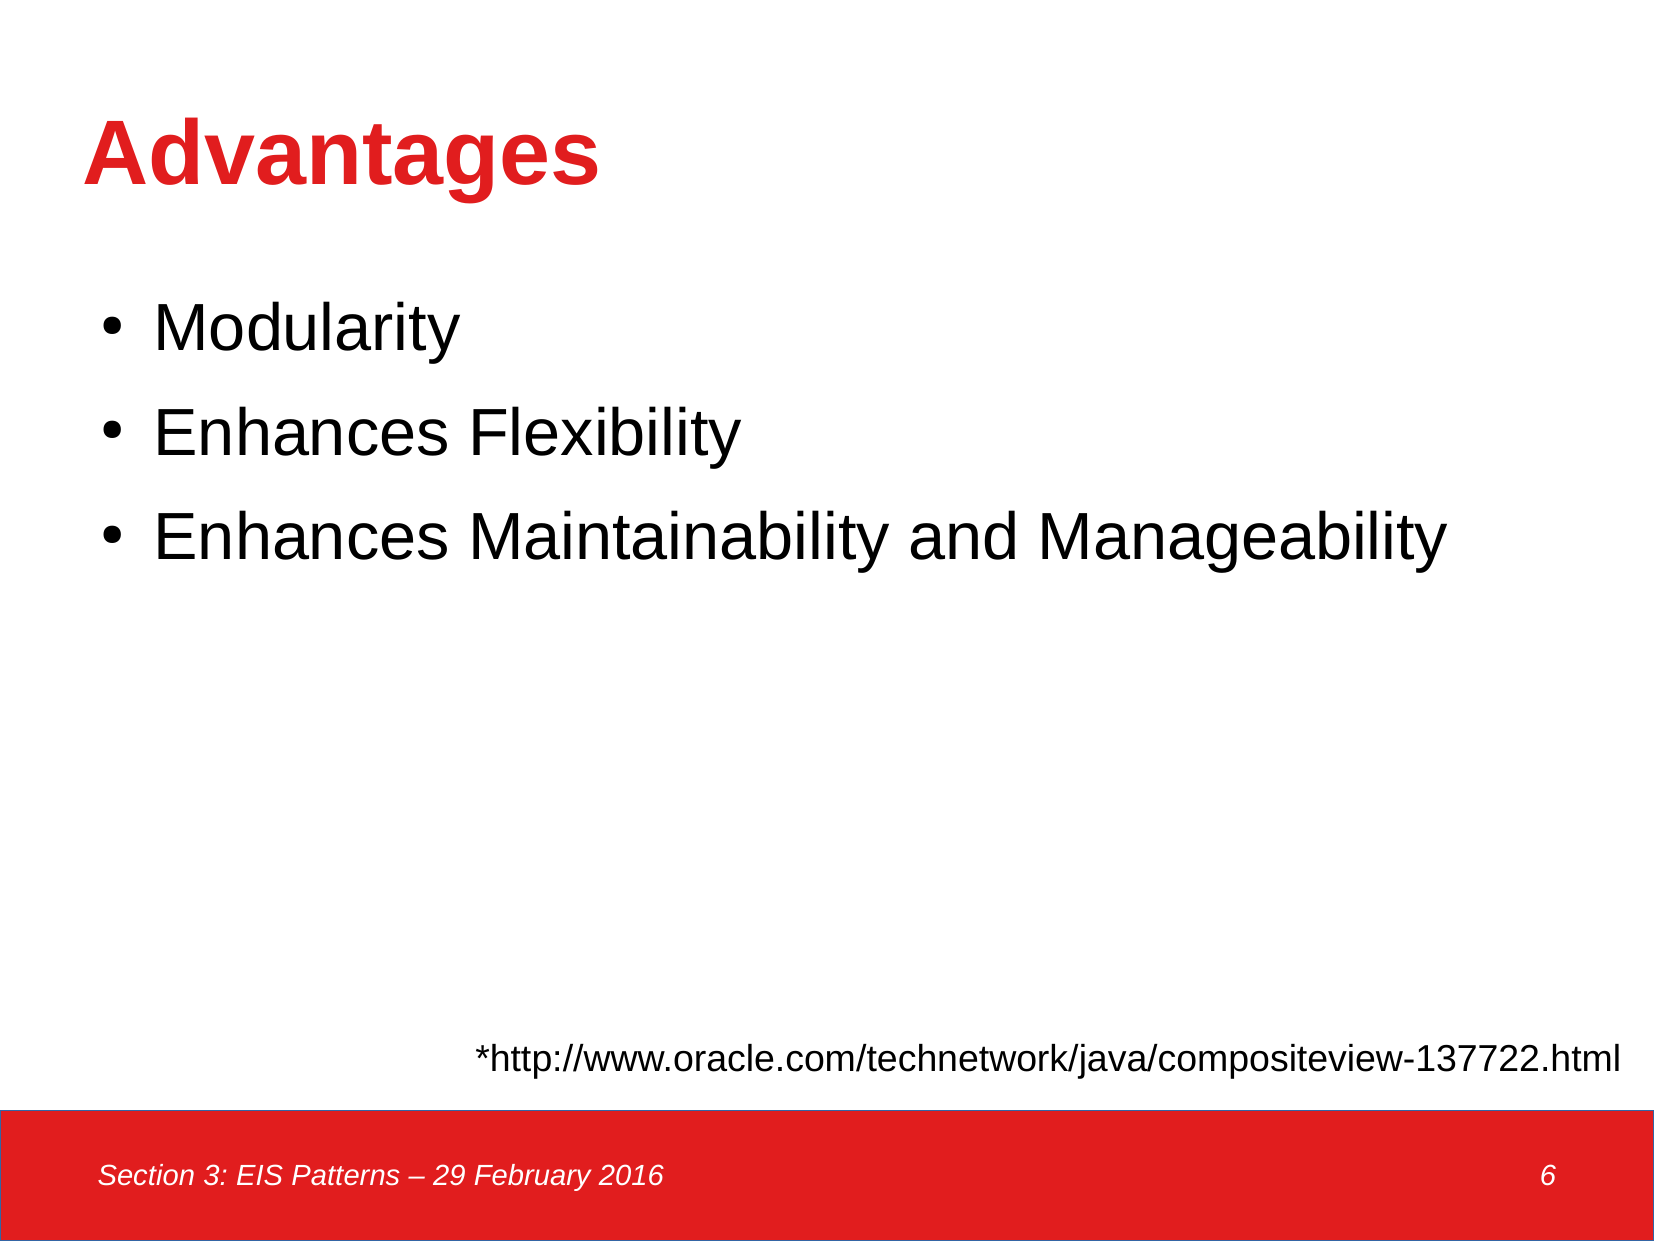

# Advantages
Modularity
Enhances Flexibility
Enhances Maintainability and Manageability
*http://www.oracle.com/technetwork/java/compositeview-137722.html